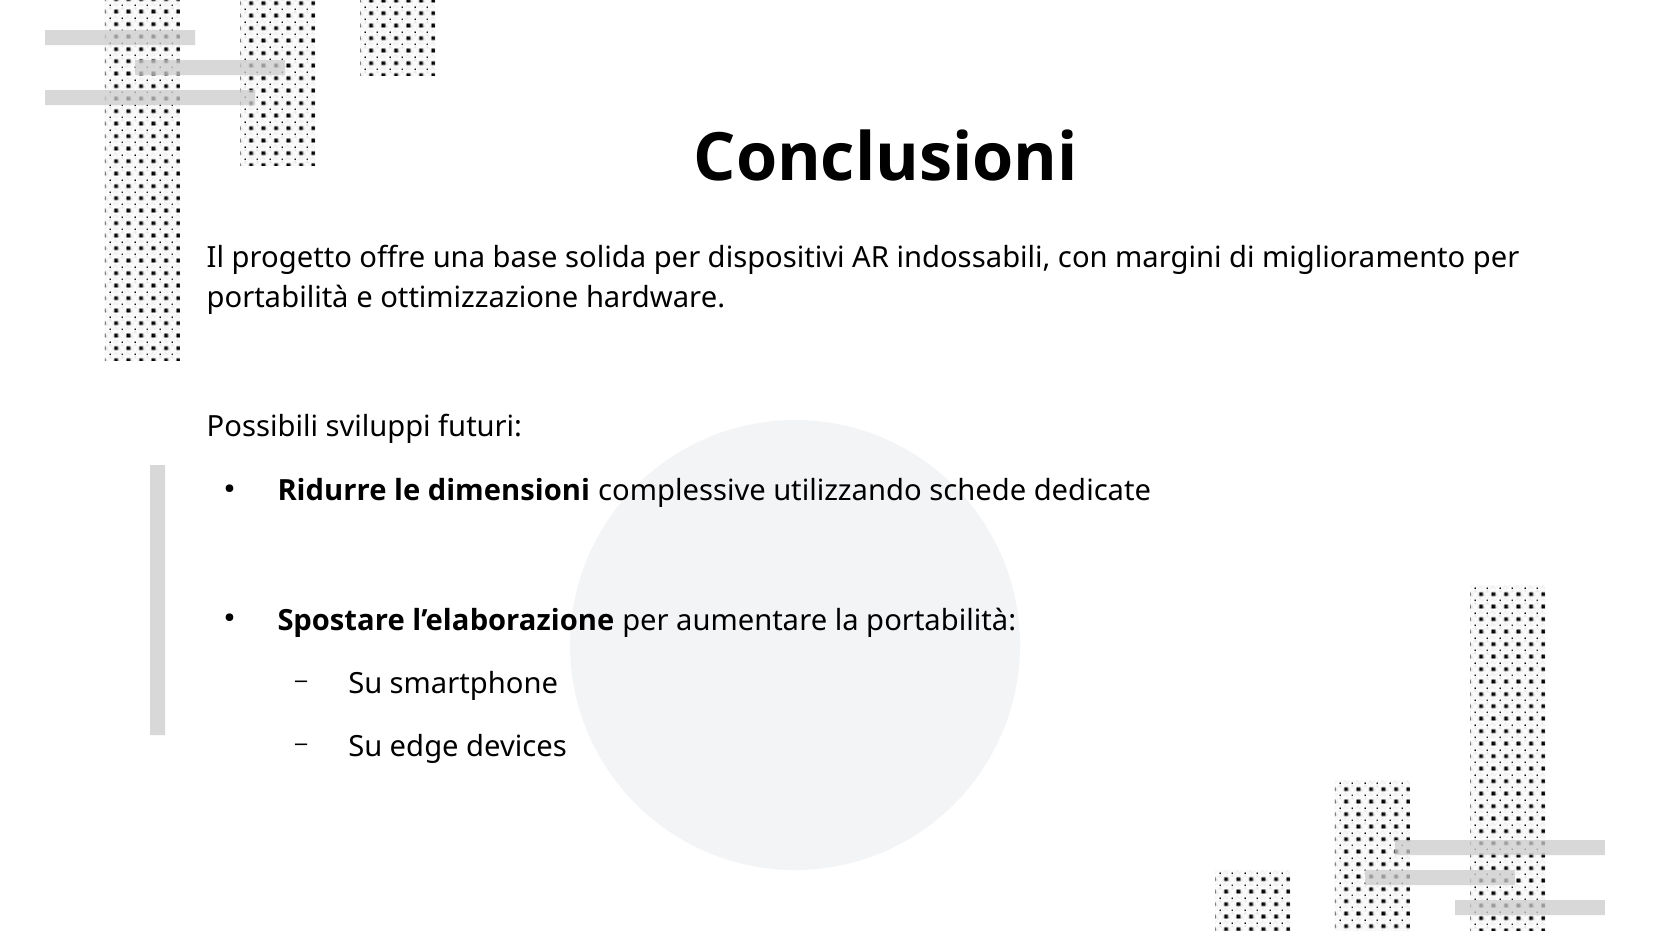

# Conclusioni
Il progetto offre una base solida per dispositivi AR indossabili, con margini di miglioramento per portabilità e ottimizzazione hardware.
Possibili sviluppi futuri:
Ridurre le dimensioni complessive utilizzando schede dedicate
Spostare l’elaborazione per aumentare la portabilità:
Su smartphone
Su edge devices